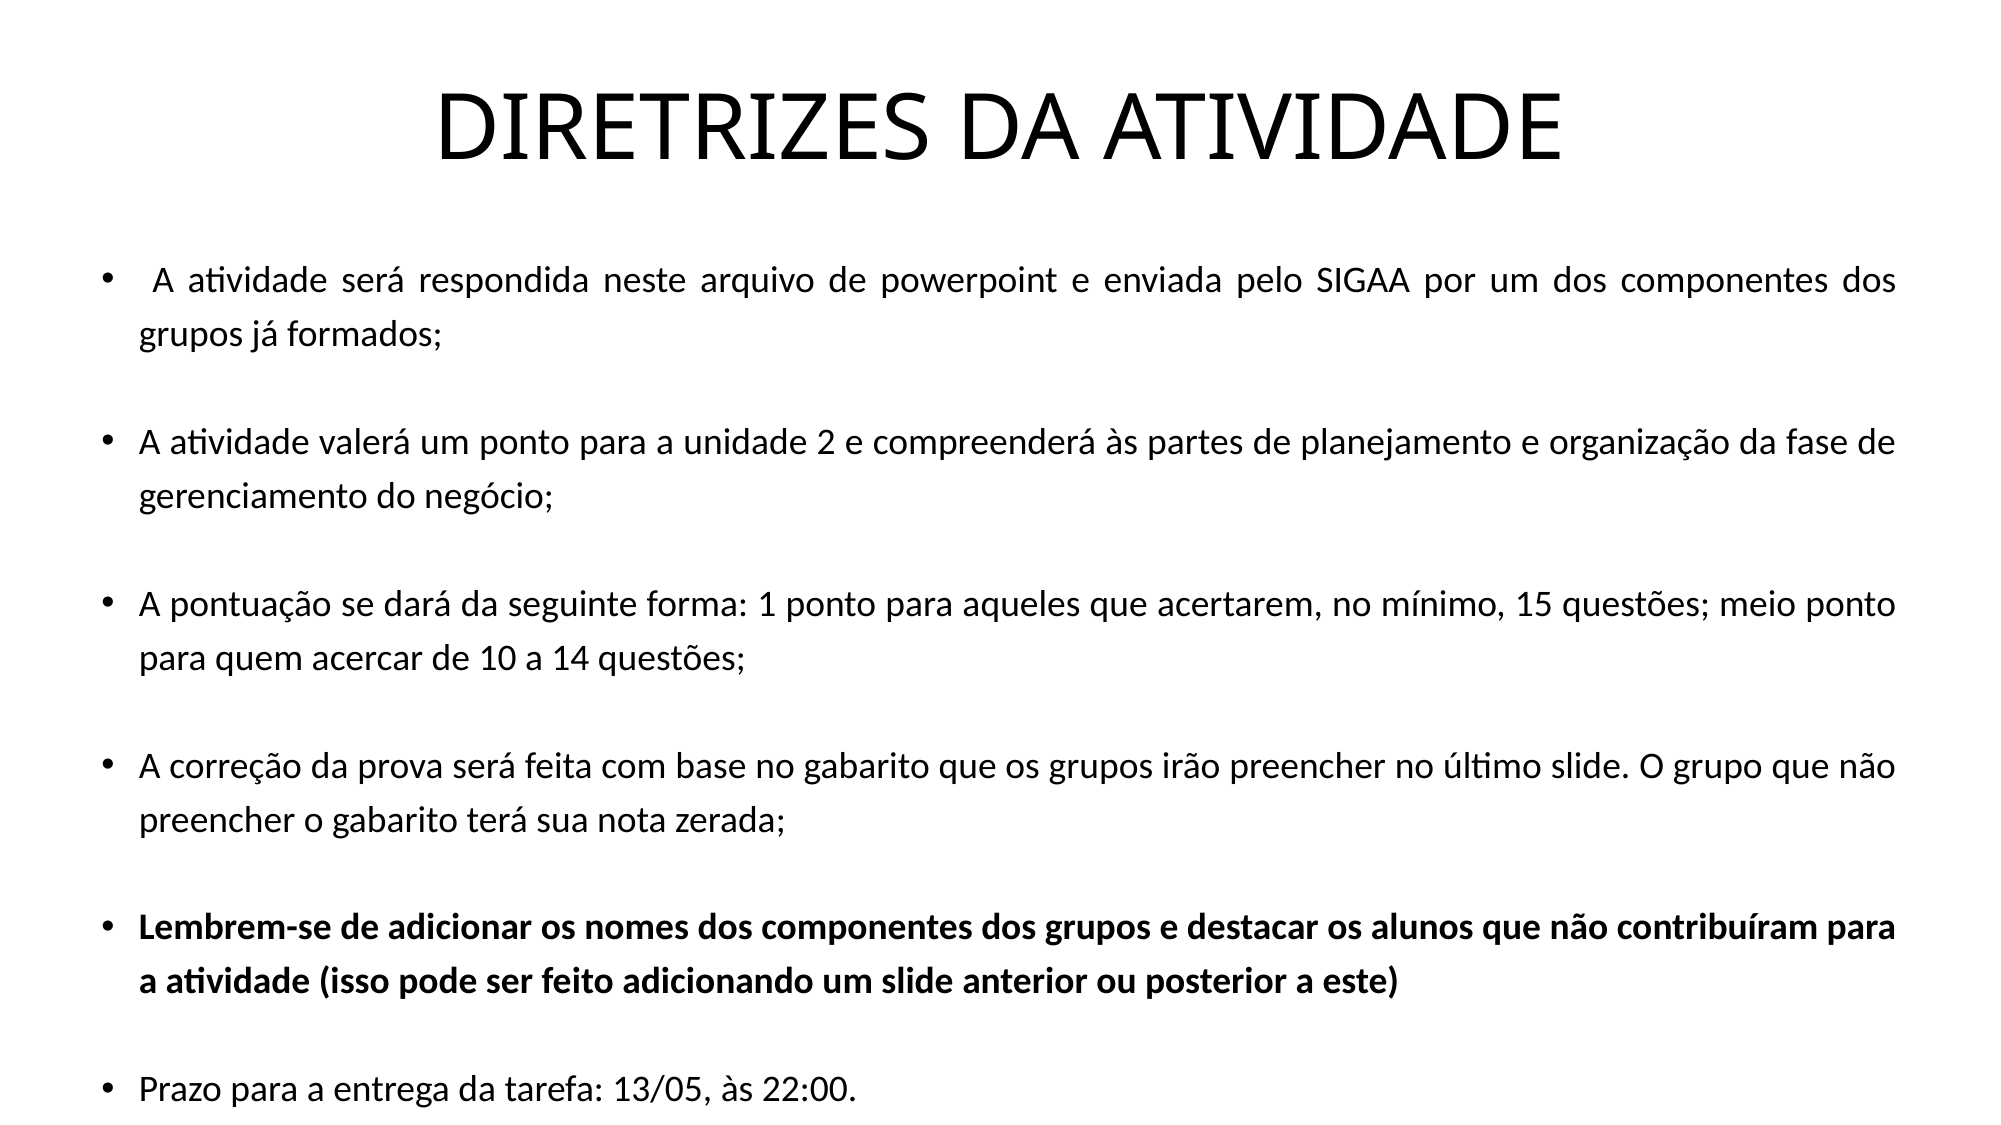

# DIRETRIZES DA ATIVIDADE
 A atividade será respondida neste arquivo de powerpoint e enviada pelo SIGAA por um dos componentes dos grupos já formados;
A atividade valerá um ponto para a unidade 2 e compreenderá às partes de planejamento e organização da fase de gerenciamento do negócio;
A pontuação se dará da seguinte forma: 1 ponto para aqueles que acertarem, no mínimo, 15 questões; meio ponto para quem acercar de 10 a 14 questões;
A correção da prova será feita com base no gabarito que os grupos irão preencher no último slide. O grupo que não preencher o gabarito terá sua nota zerada;
Lembrem-se de adicionar os nomes dos componentes dos grupos e destacar os alunos que não contribuíram para a atividade (isso pode ser feito adicionando um slide anterior ou posterior a este)
Prazo para a entrega da tarefa: 13/05, às 22:00.